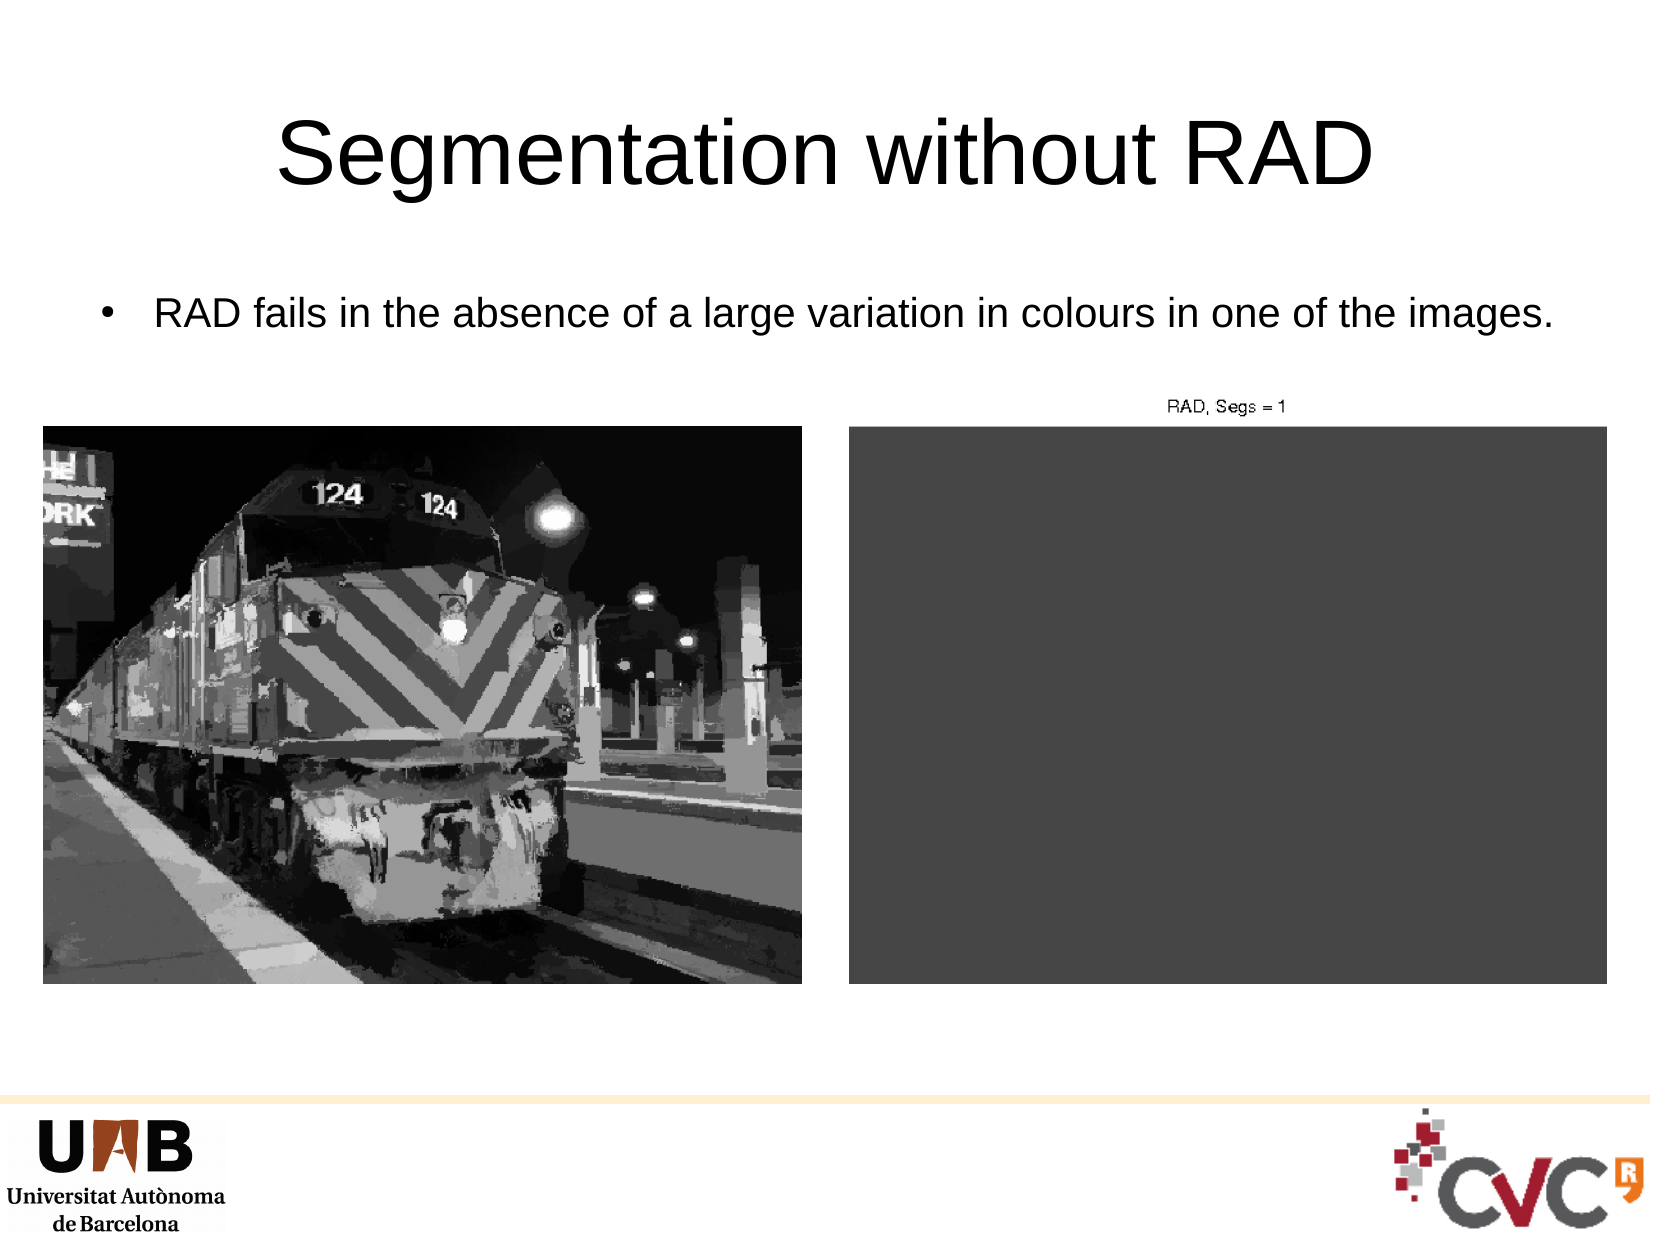

# Segmentation without RAD
RAD fails in the absence of a large variation in colours in one of the images.